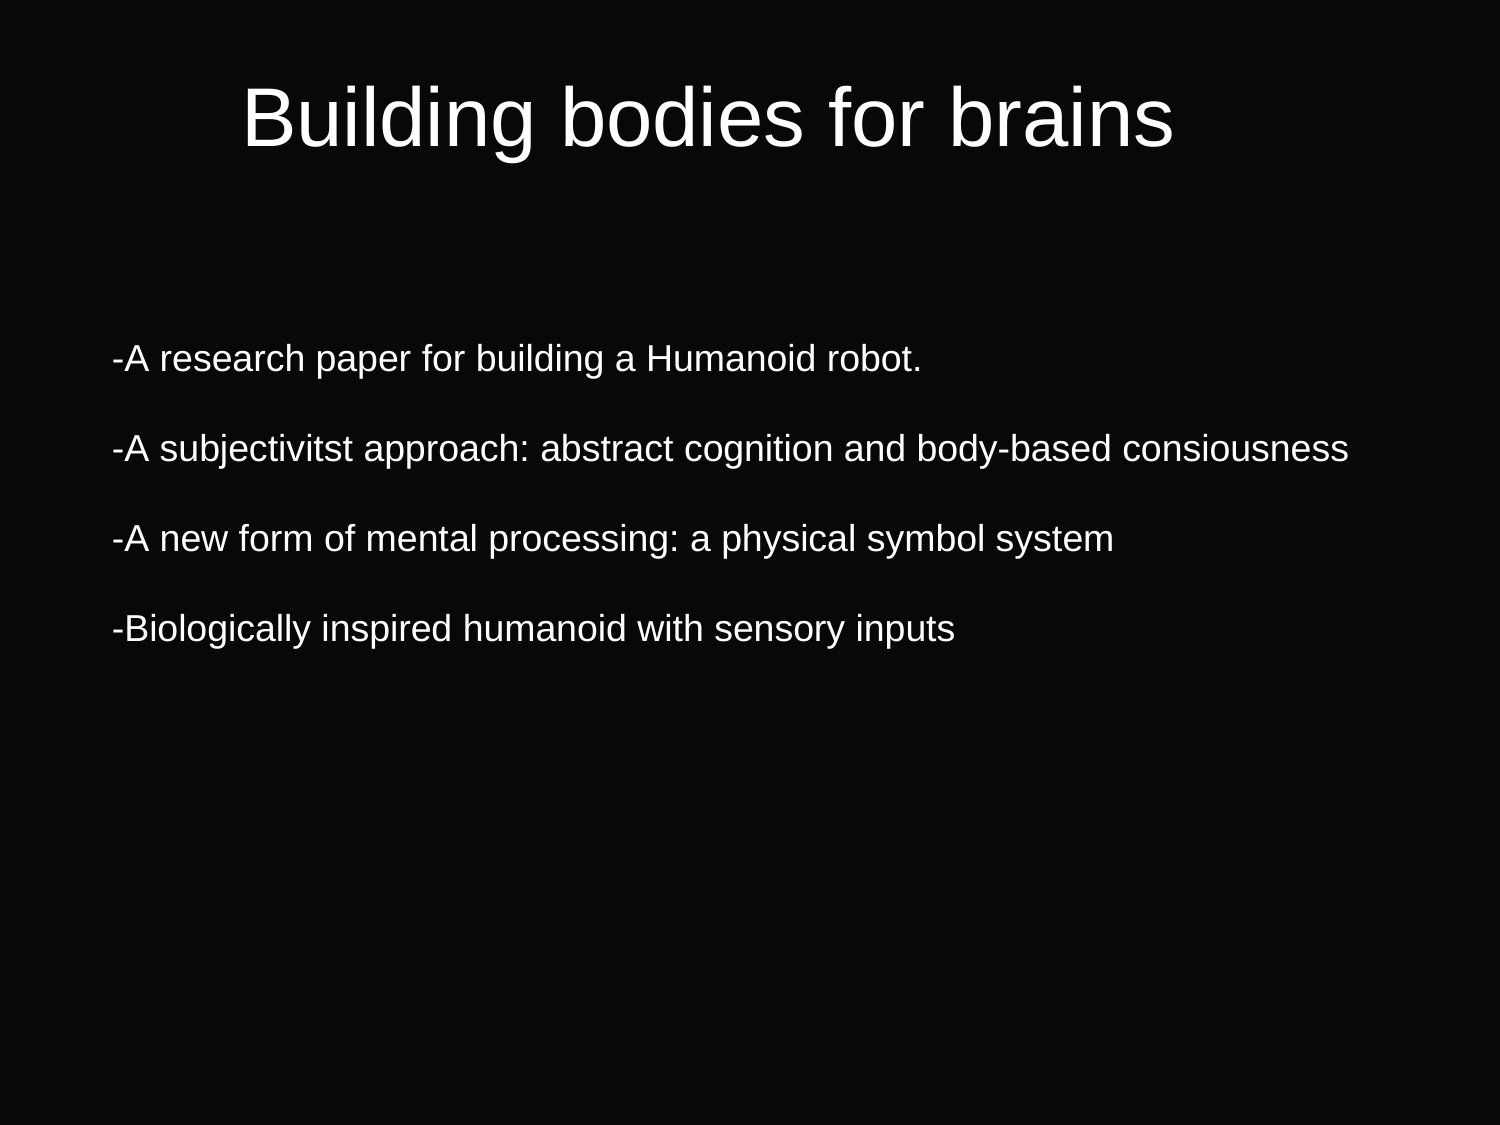

Building bodies for brains
#
-A research paper for building a Humanoid robot.
-A subjectivitst approach: abstract cognition and body-based consiousness
-A new form of mental processing: a physical symbol system
-Biologically inspired humanoid with sensory inputs